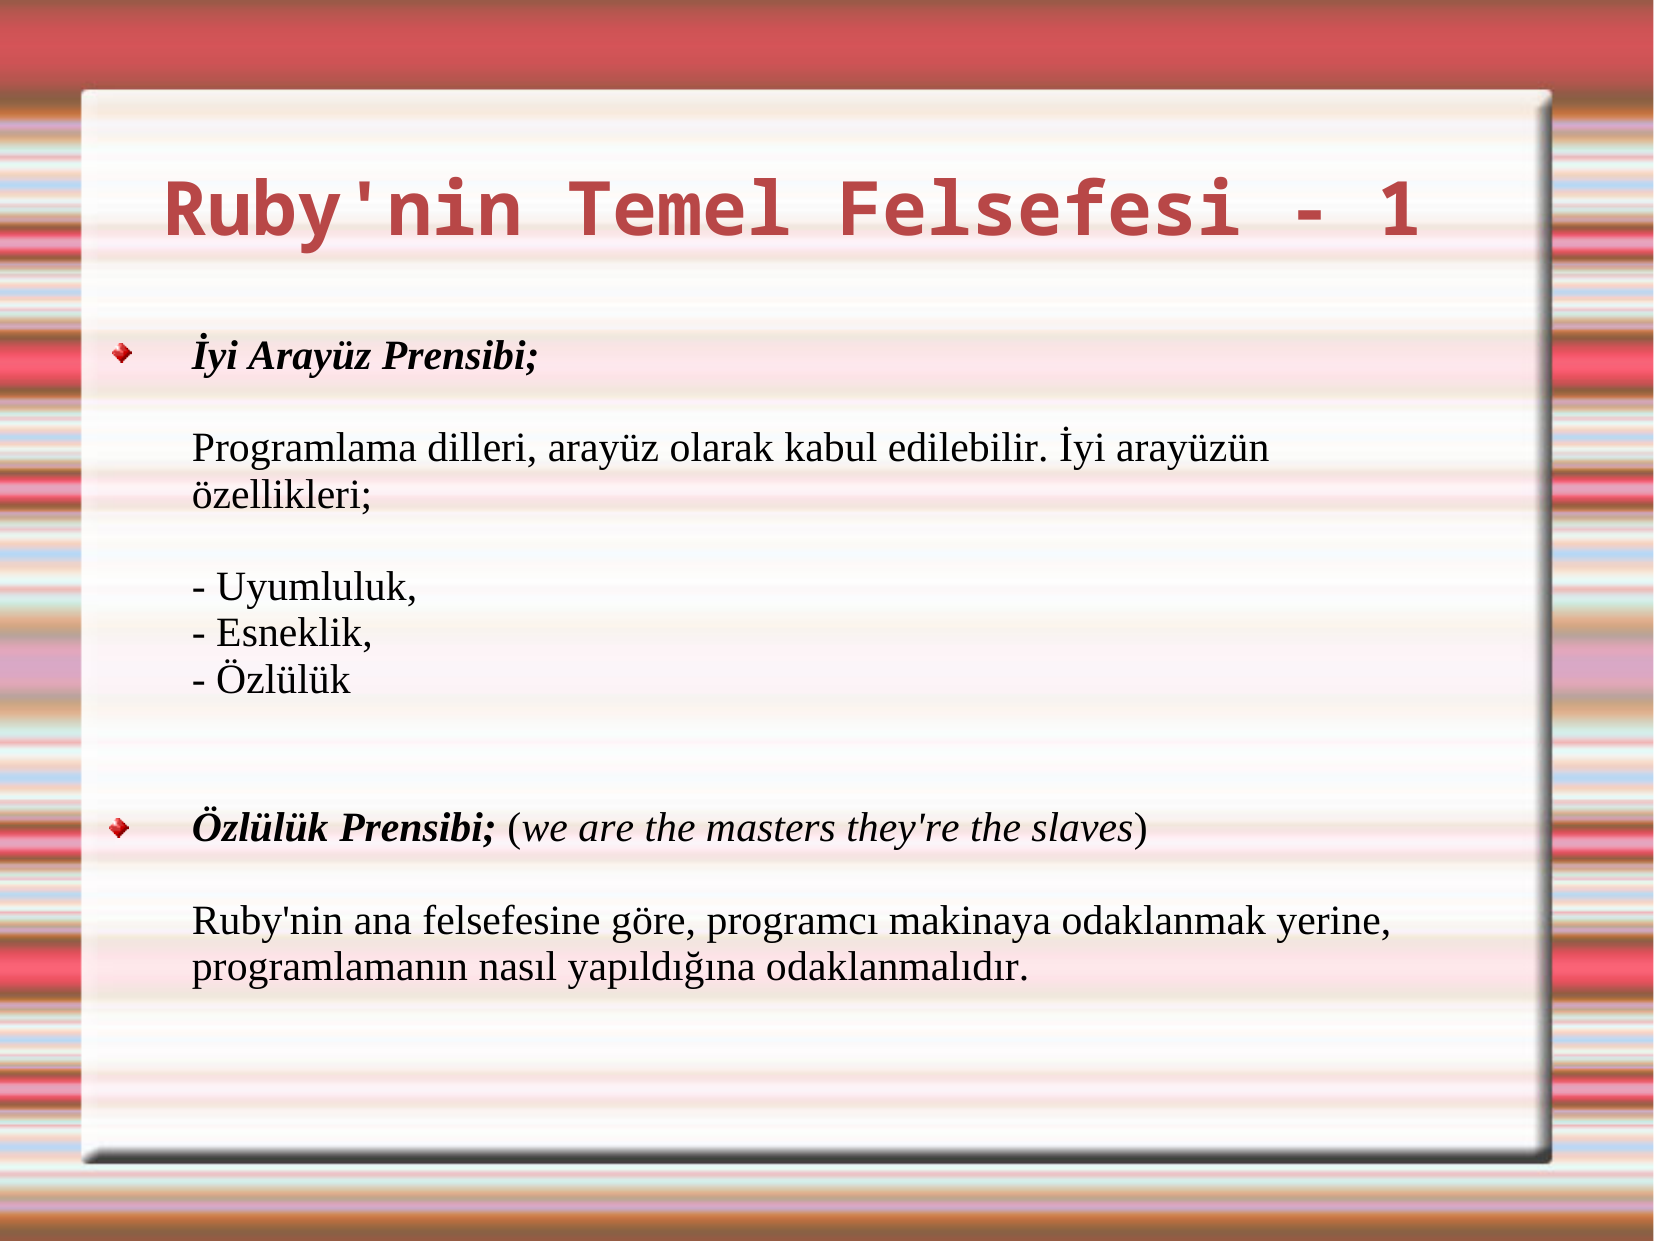

Ruby'nin Temel Felsefesi - 1
İyi Arayüz Prensibi;
Programlama dilleri, arayüz olarak kabul edilebilir. İyi arayüzün özellikleri;
- Uyumluluk,
- Esneklik,
- Özlülük
Özlülük Prensibi; (we are the masters they're the slaves)
Ruby'nin ana felsefesine göre, programcı makinaya odaklanmak yerine, programlamanın nasıl yapıldığına odaklanmalıdır.